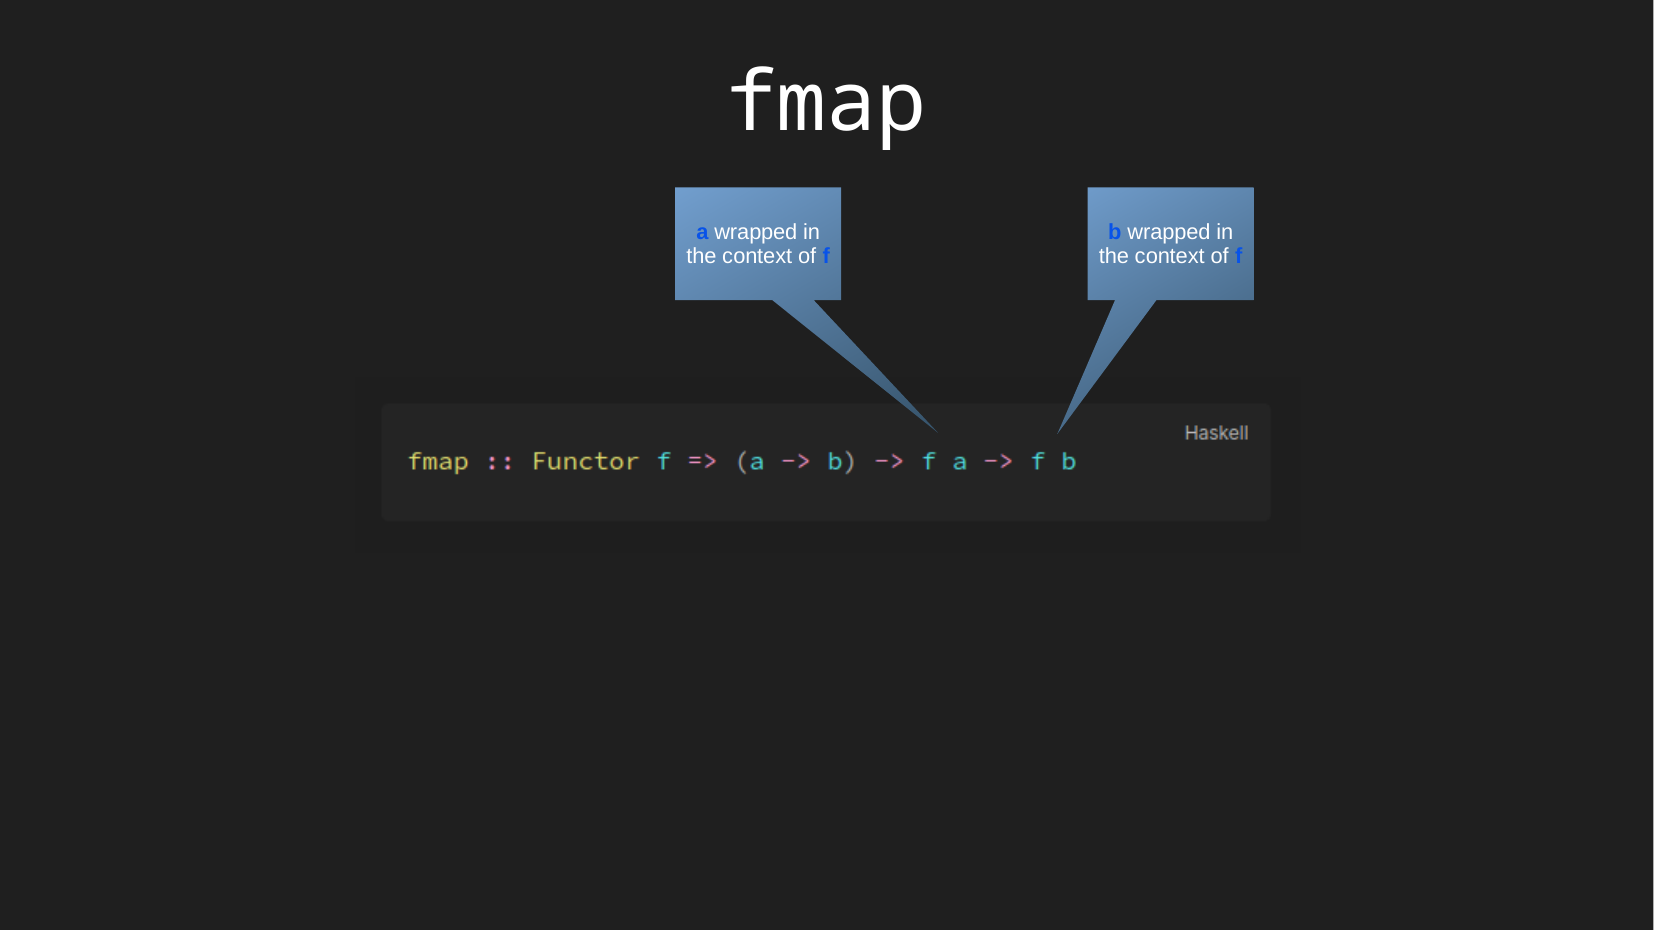

# fmap
a wrapped in the context of f
b wrapped in the context of f